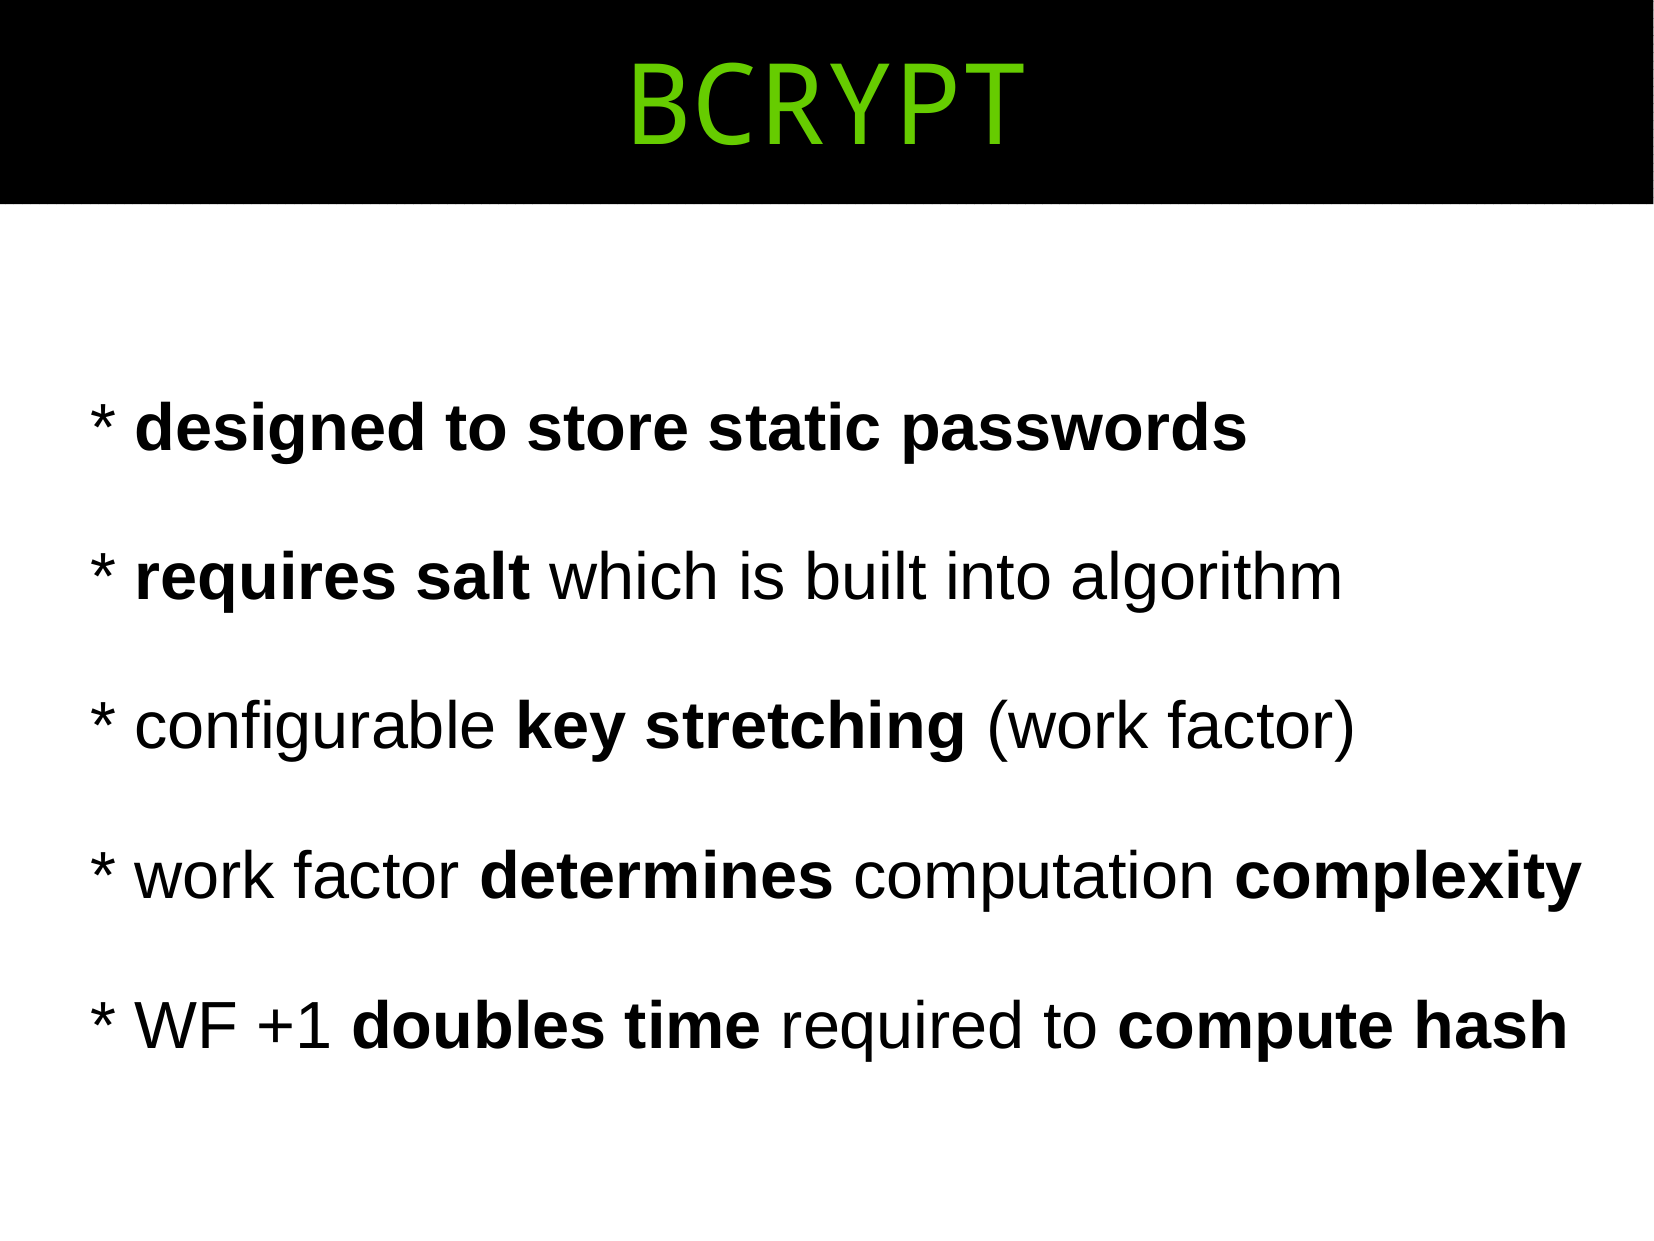

# BCRYPT
* designed to store static passwords
* requires salt which is built into algorithm
* configurable key stretching (work factor)
* work factor determines computation complexity
* WF +1 doubles time required to compute hash